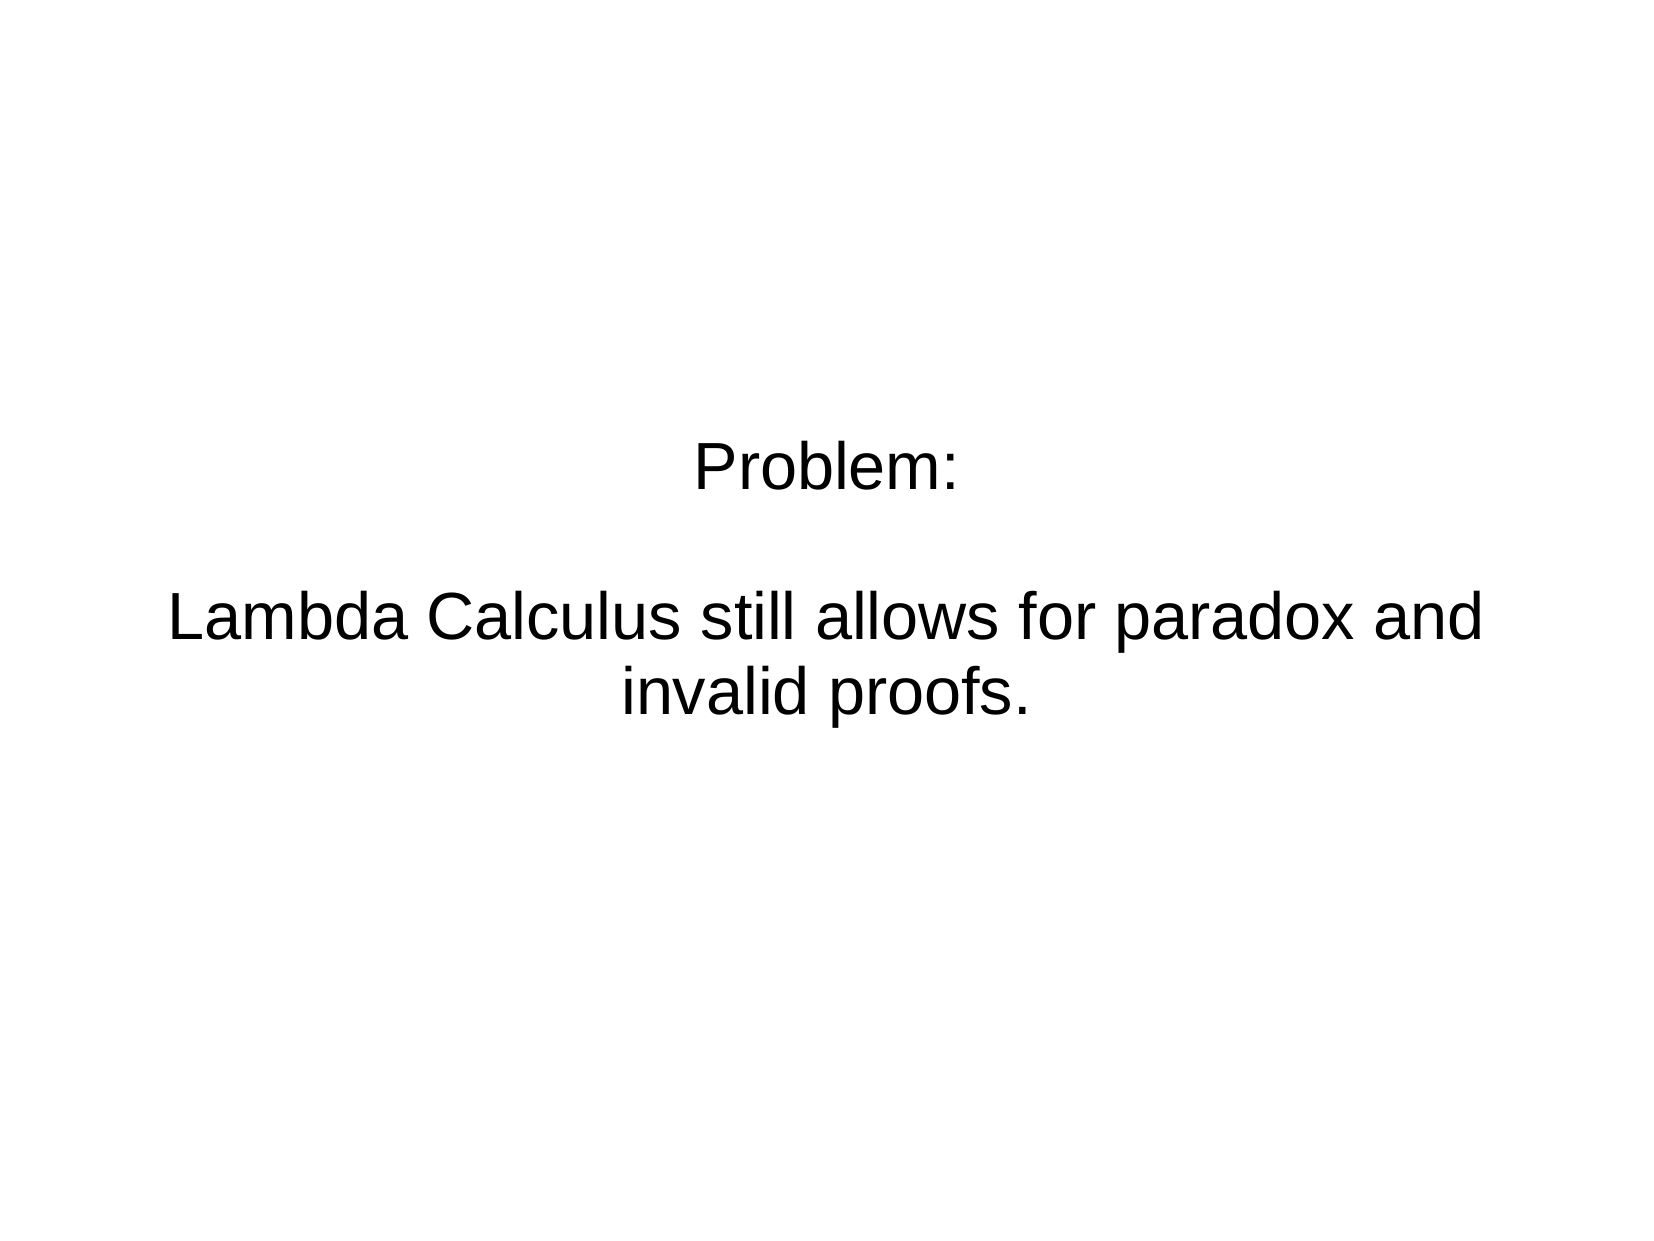

# Problem:
Lambda Calculus still allows for paradox and invalid proofs.